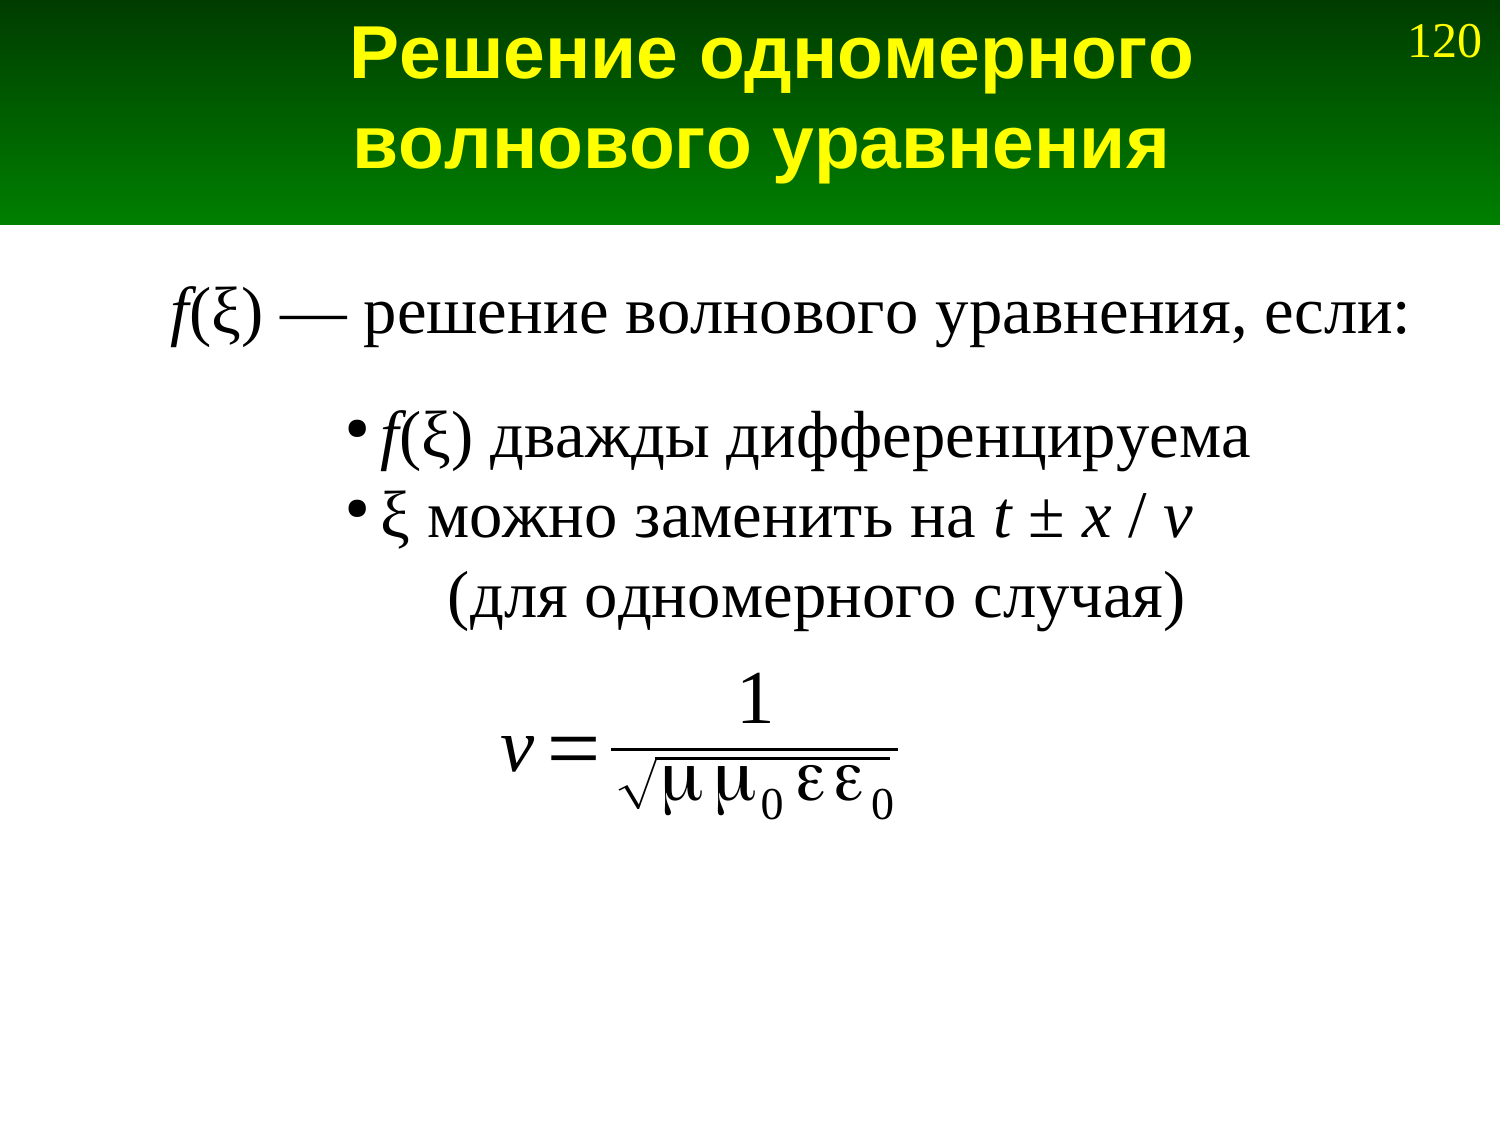

# Решение одномерного волнового уравнения
f(ξ) — решение волнового уравнения, если:
f(ξ) дважды дифференцируема
ξ можно заменить на t ± x / v
 (для одномерного случая)